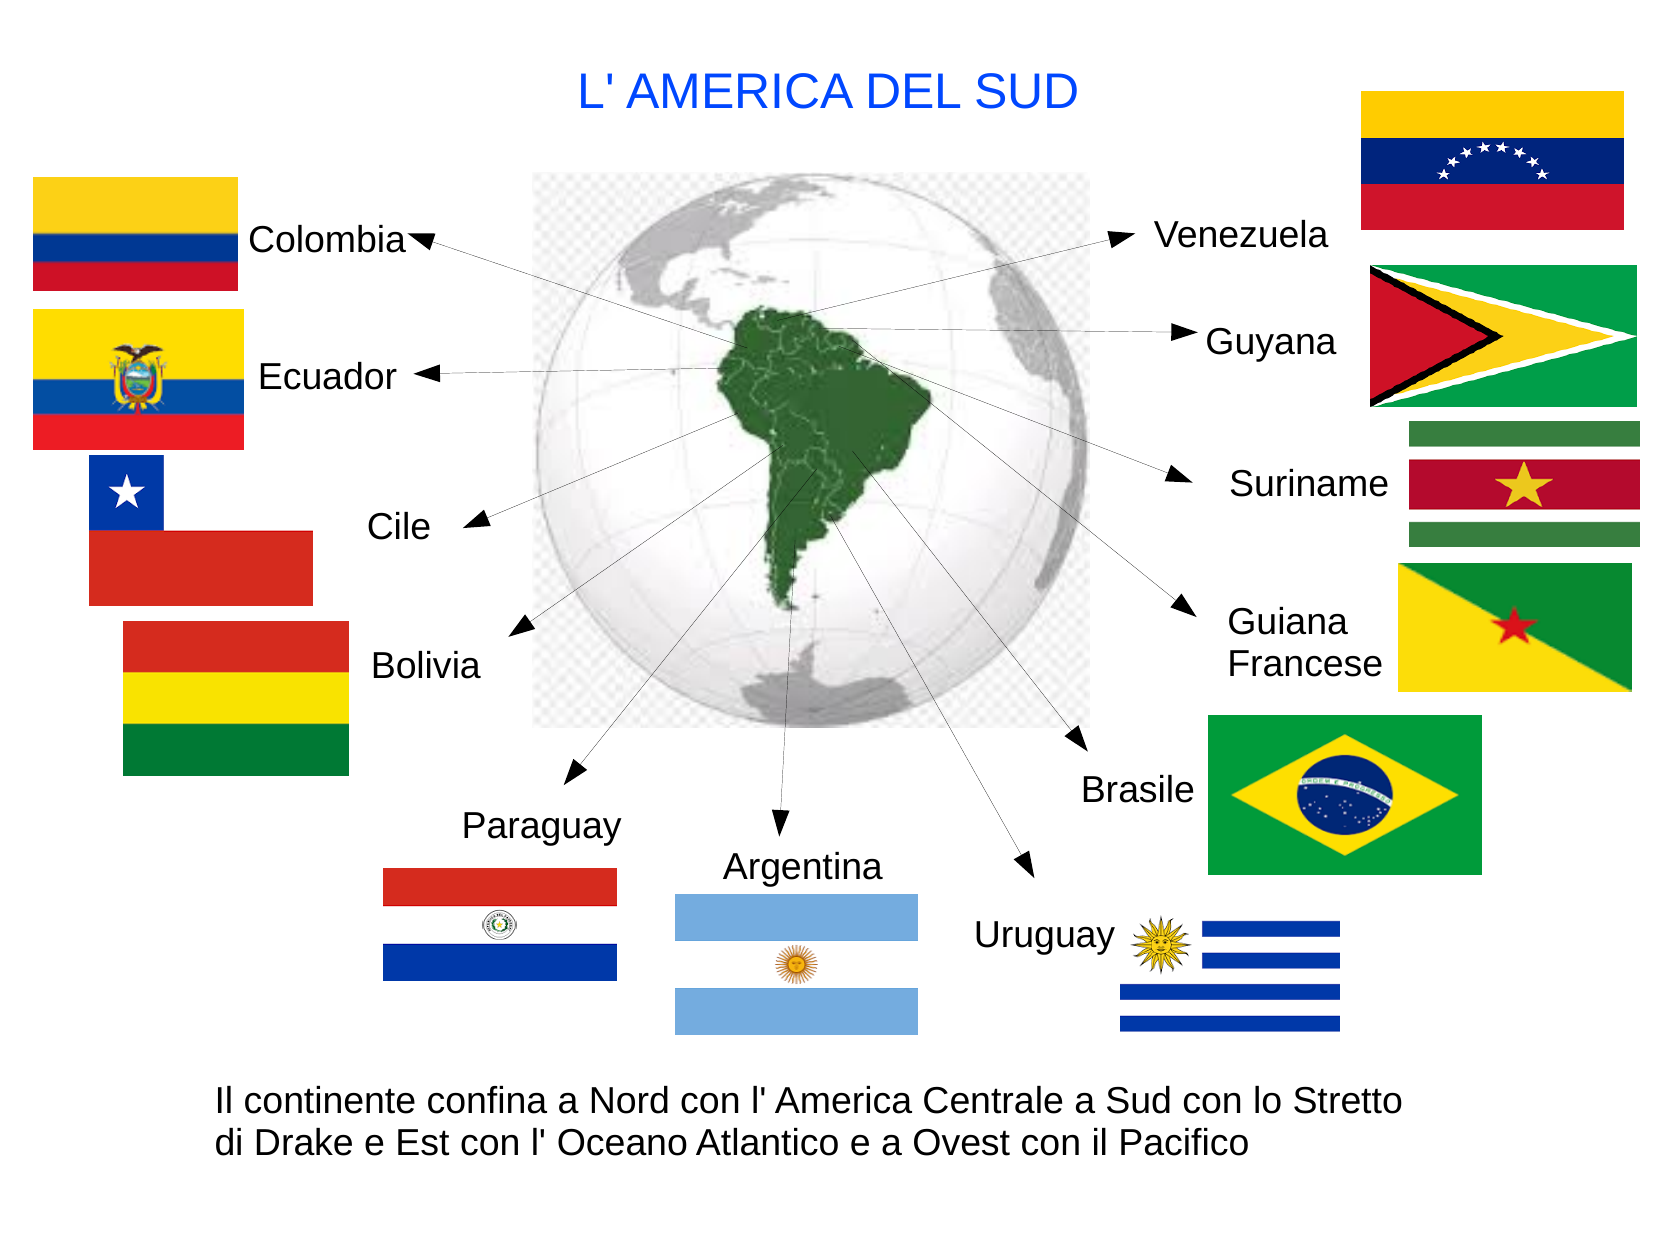

# L' AMERICA DEL SUD
Venezuela
Colombia
Guyana
Ecuador
Suriname
Cile
Guiana
Francese
Bolivia
Brasile
Paraguay
Argentina
Uruguay
Il continente confina a Nord con l' America Centrale a Sud con lo Stretto di Drake e Est con l' Oceano Atlantico e a Ovest con il Pacifico